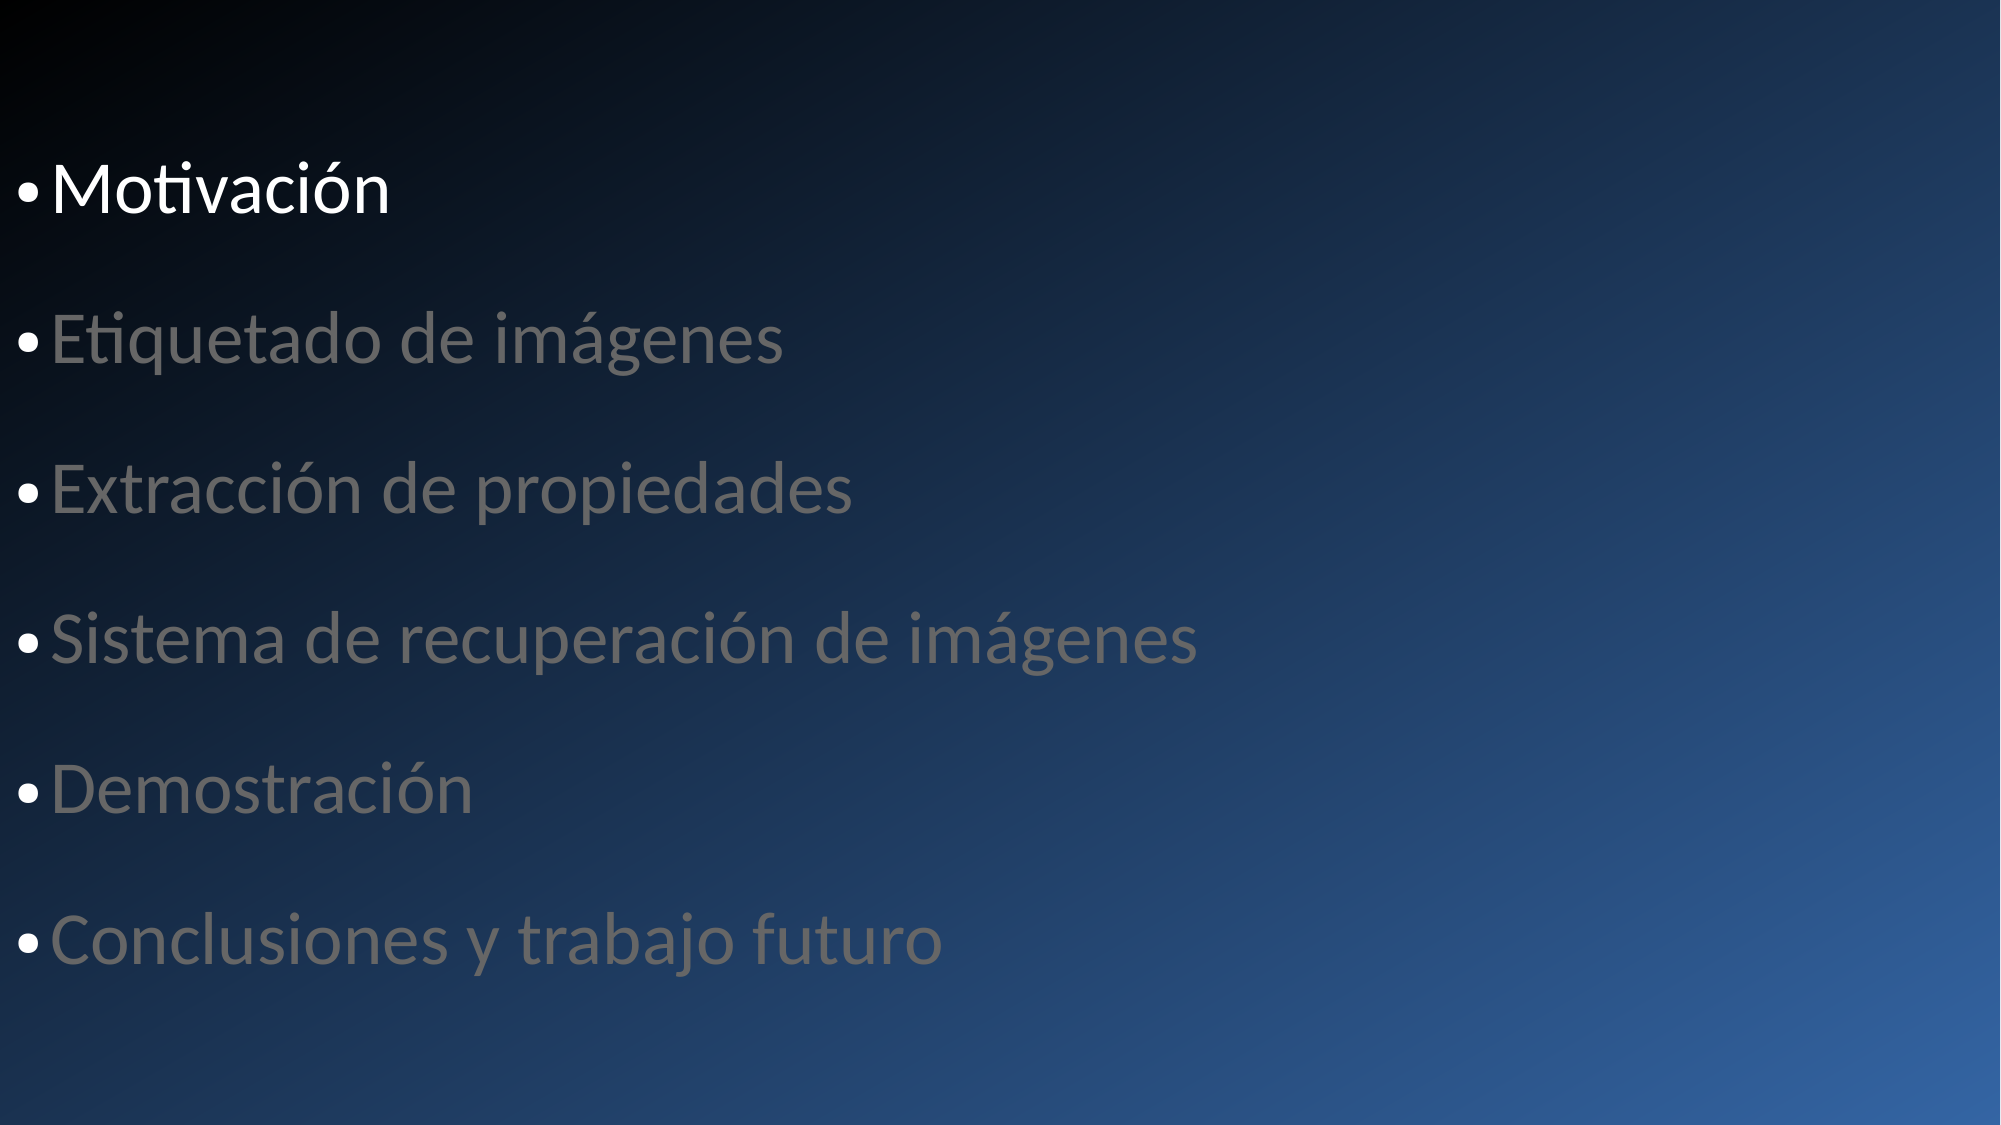

Motivación
Etiquetado de imágenes
Extracción de propiedades
Sistema de recuperación de imágenes
Demostración
Conclusiones y trabajo futuro